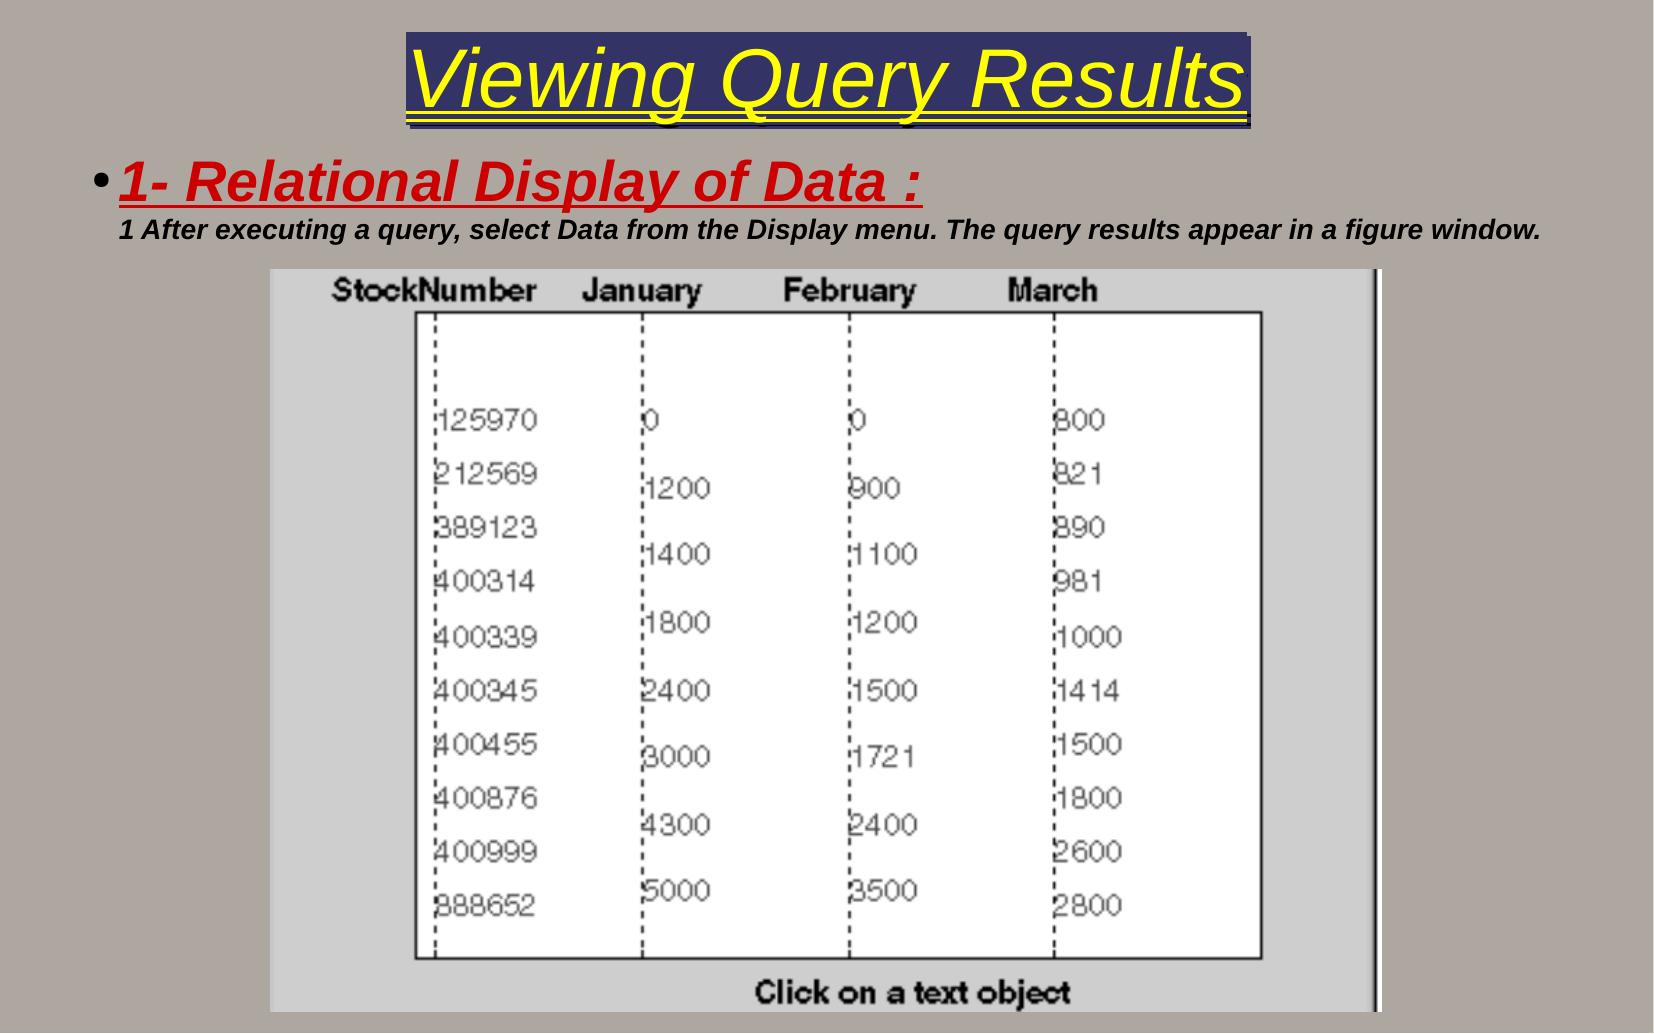

Viewing Query Results
# 1- Relational Display of Data : 1 After executing a query, select Data from the Display menu. The query results appear in a figure window.